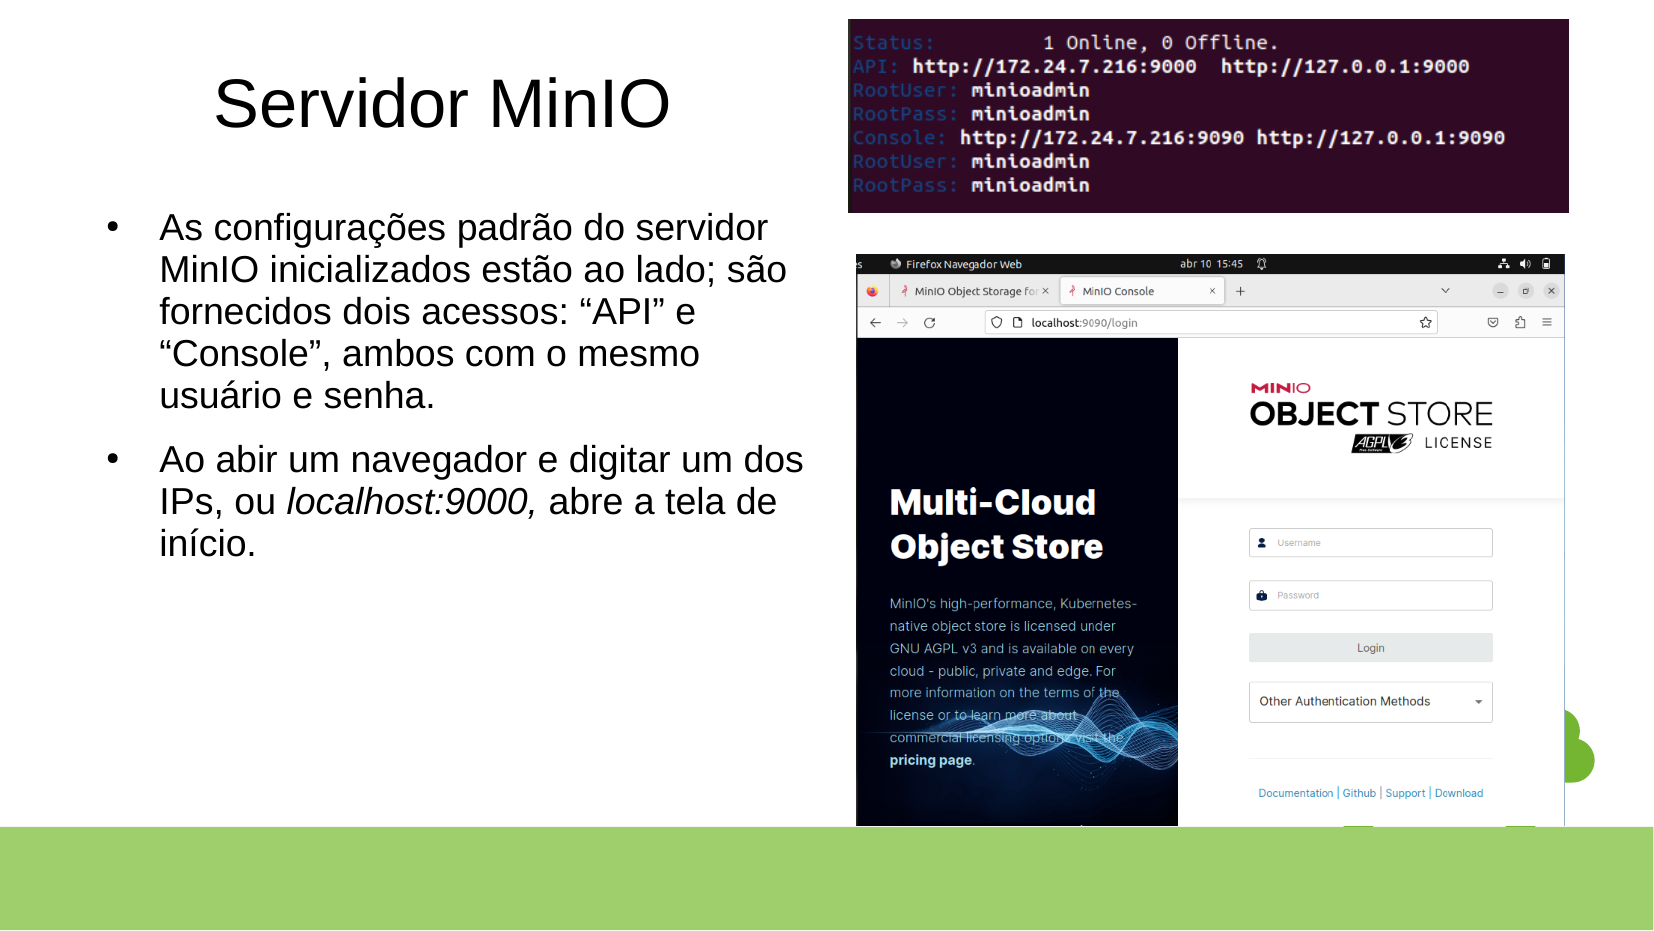

# Servidor MinIO
As configurações padrão do servidor MinIO inicializados estão ao lado; são fornecidos dois acessos: “API” e “Console”, ambos com o mesmo usuário e senha.
Ao abir um navegador e digitar um dos IPs, ou localhost:9000, abre a tela de início.